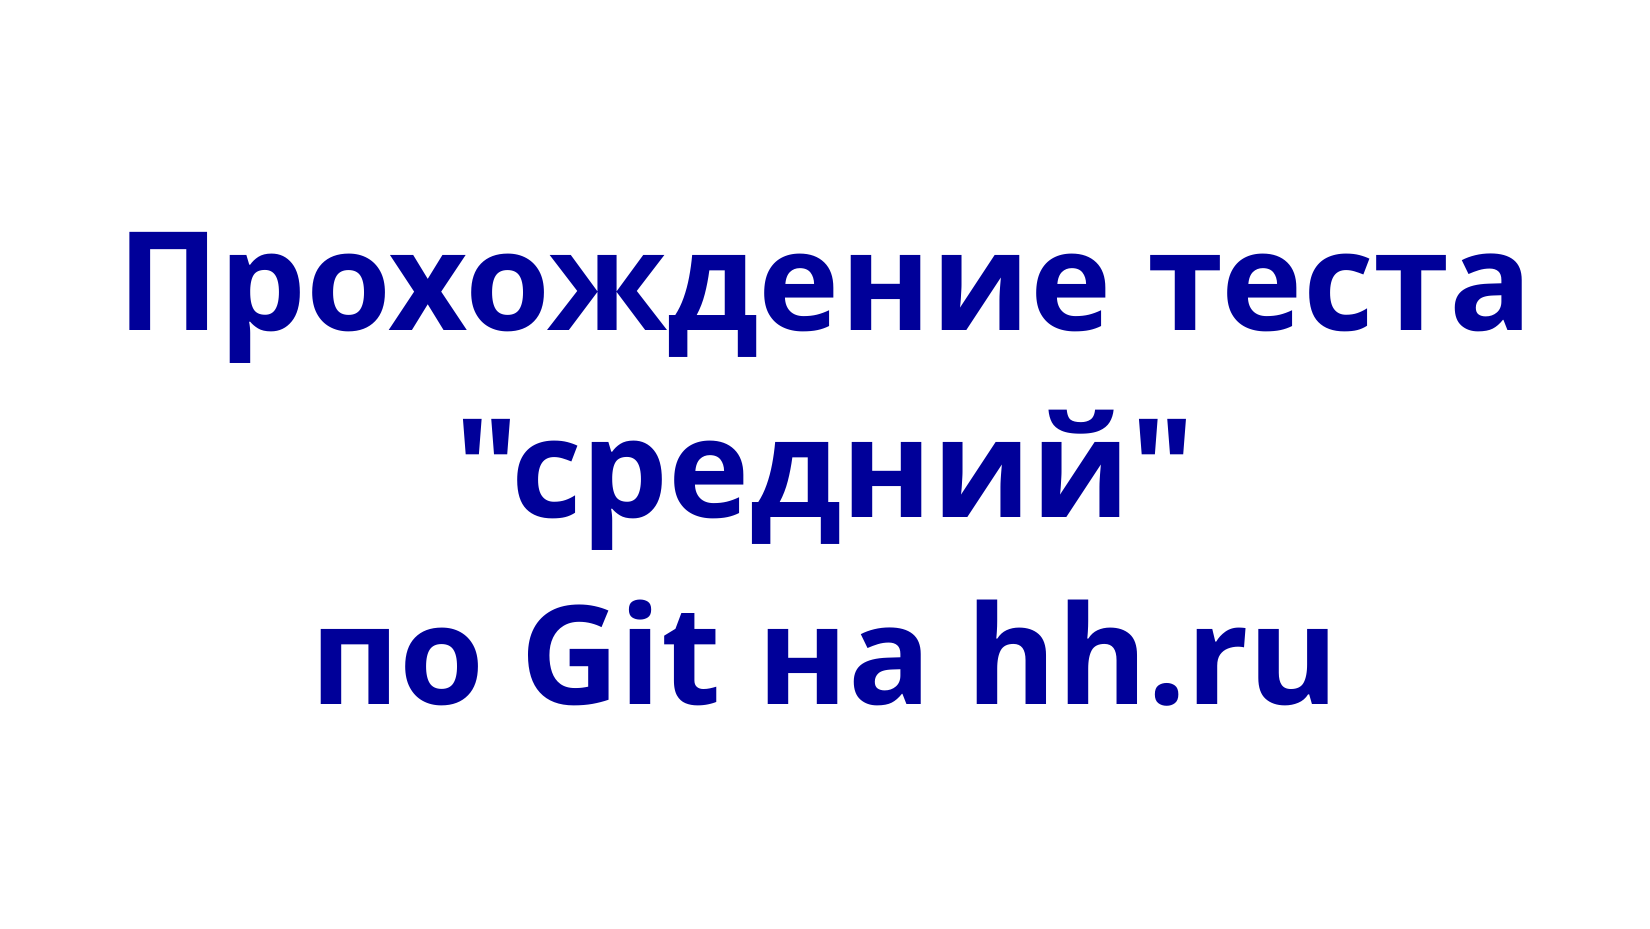

# Прохождение теста "средний"
по Git на hh.ru